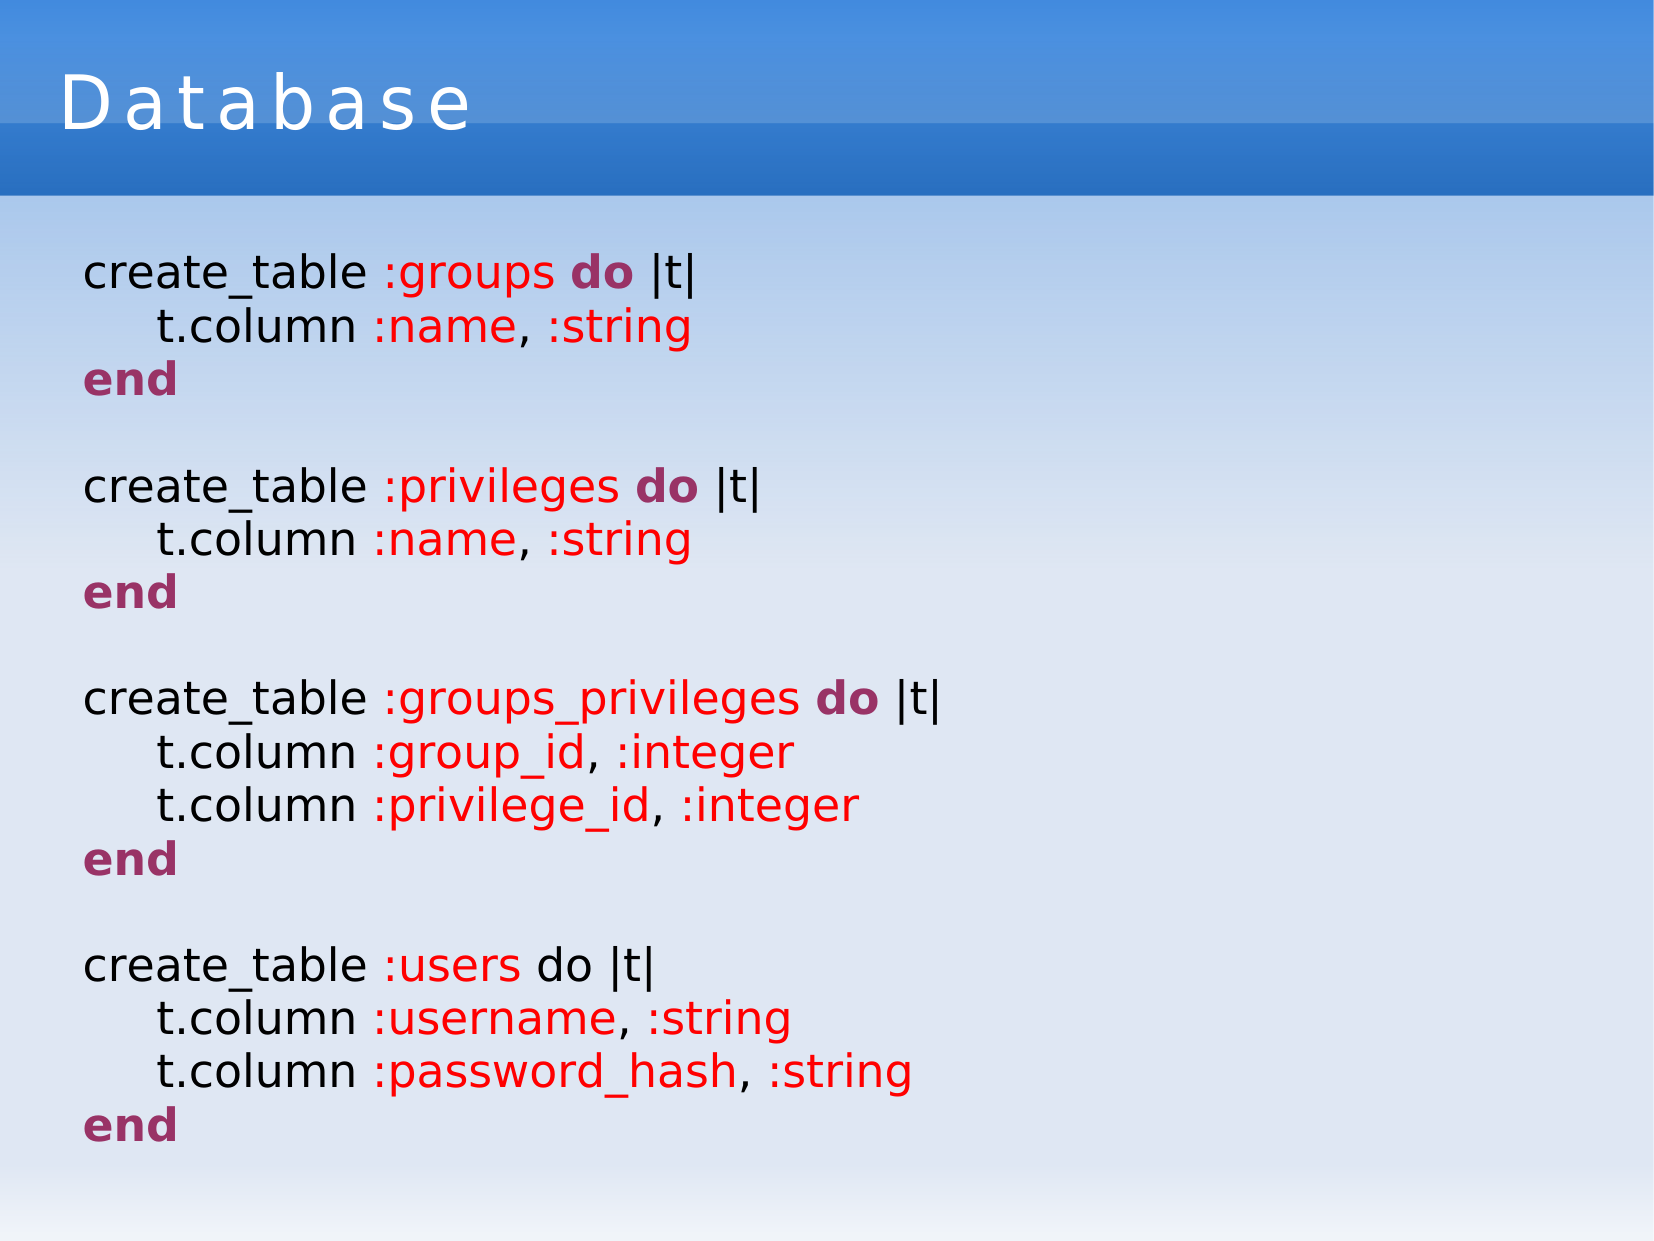

# Database
create_table :groups do |t|
	t.column :name, :string
end
create_table :privileges do |t|
	t.column :name, :string
end
create_table :groups_privileges do |t|
	t.column :group_id, :integer
	t.column :privilege_id, :integer
end
create_table :users do |t|
	t.column :username, :string
	t.column :password_hash, :string
end